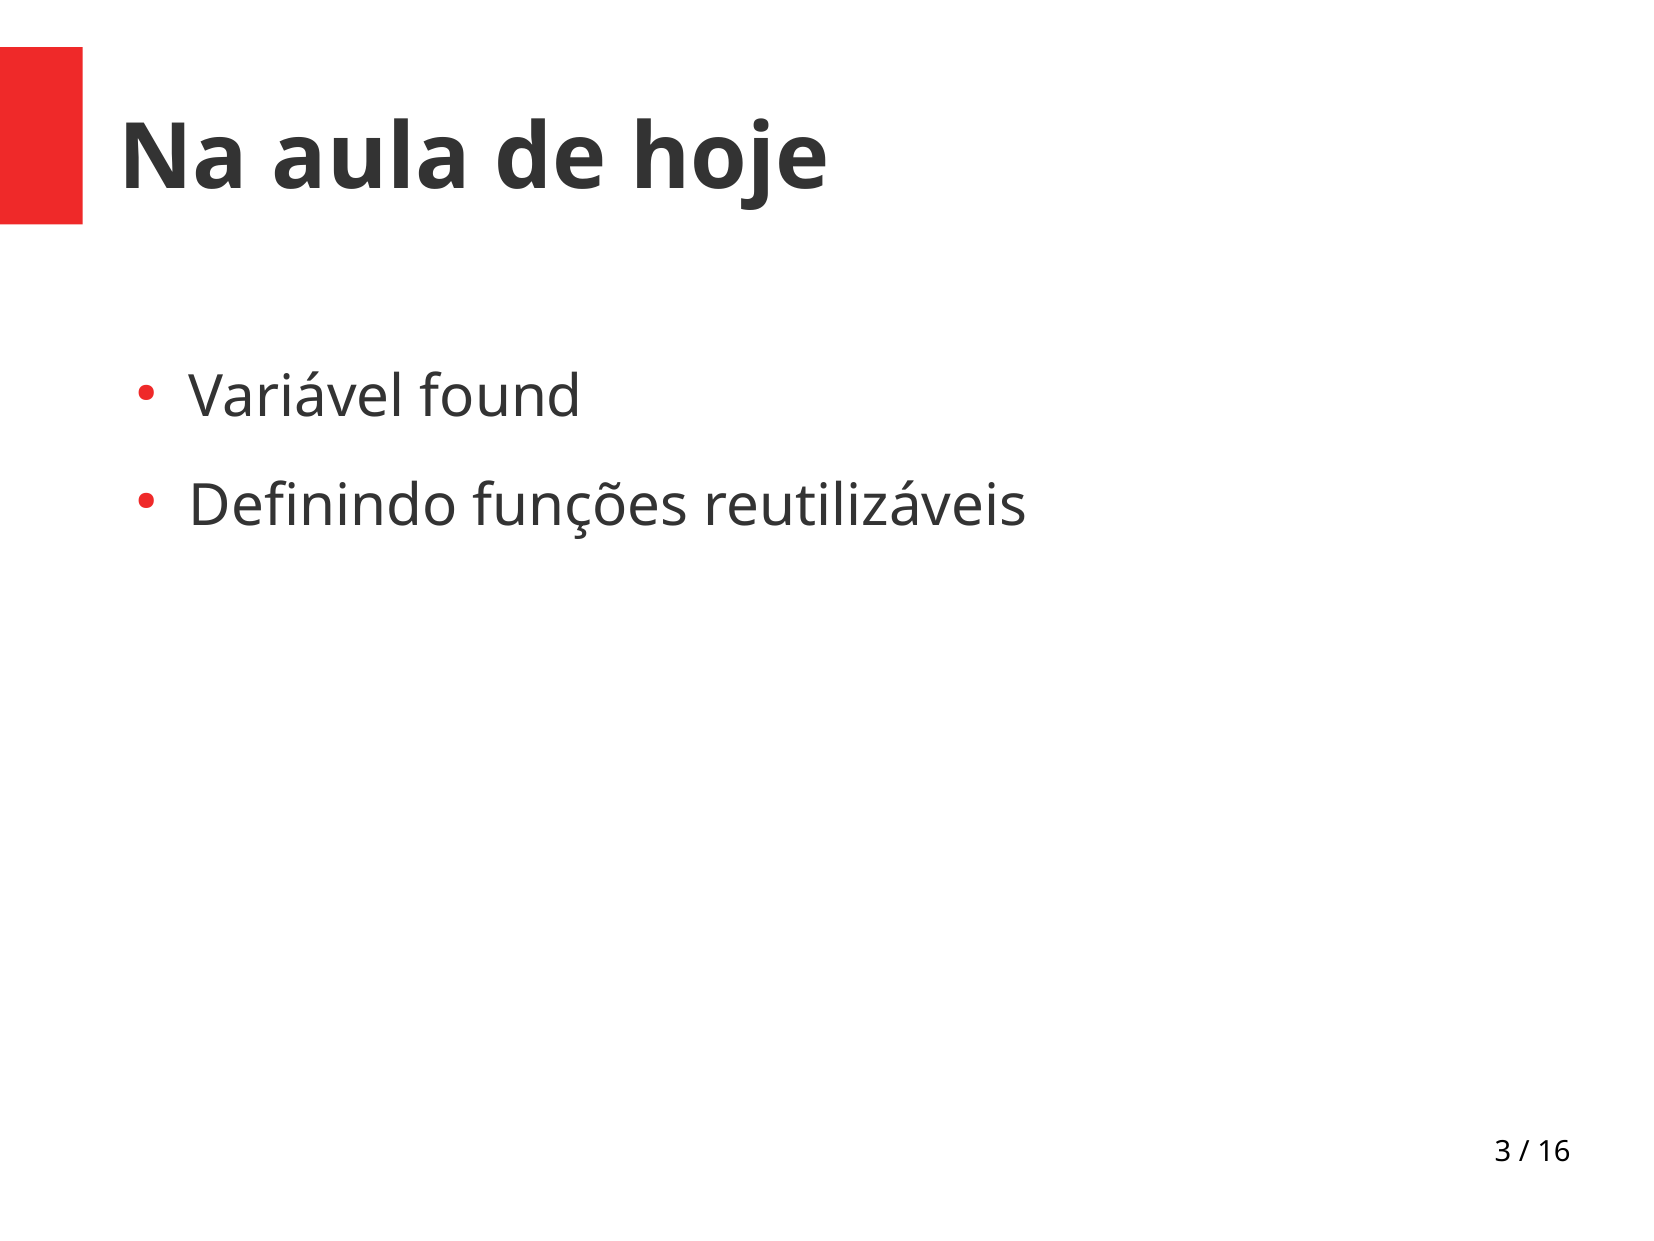

# Na aula de hoje
Variável found
Definindo funções reutilizáveis
3